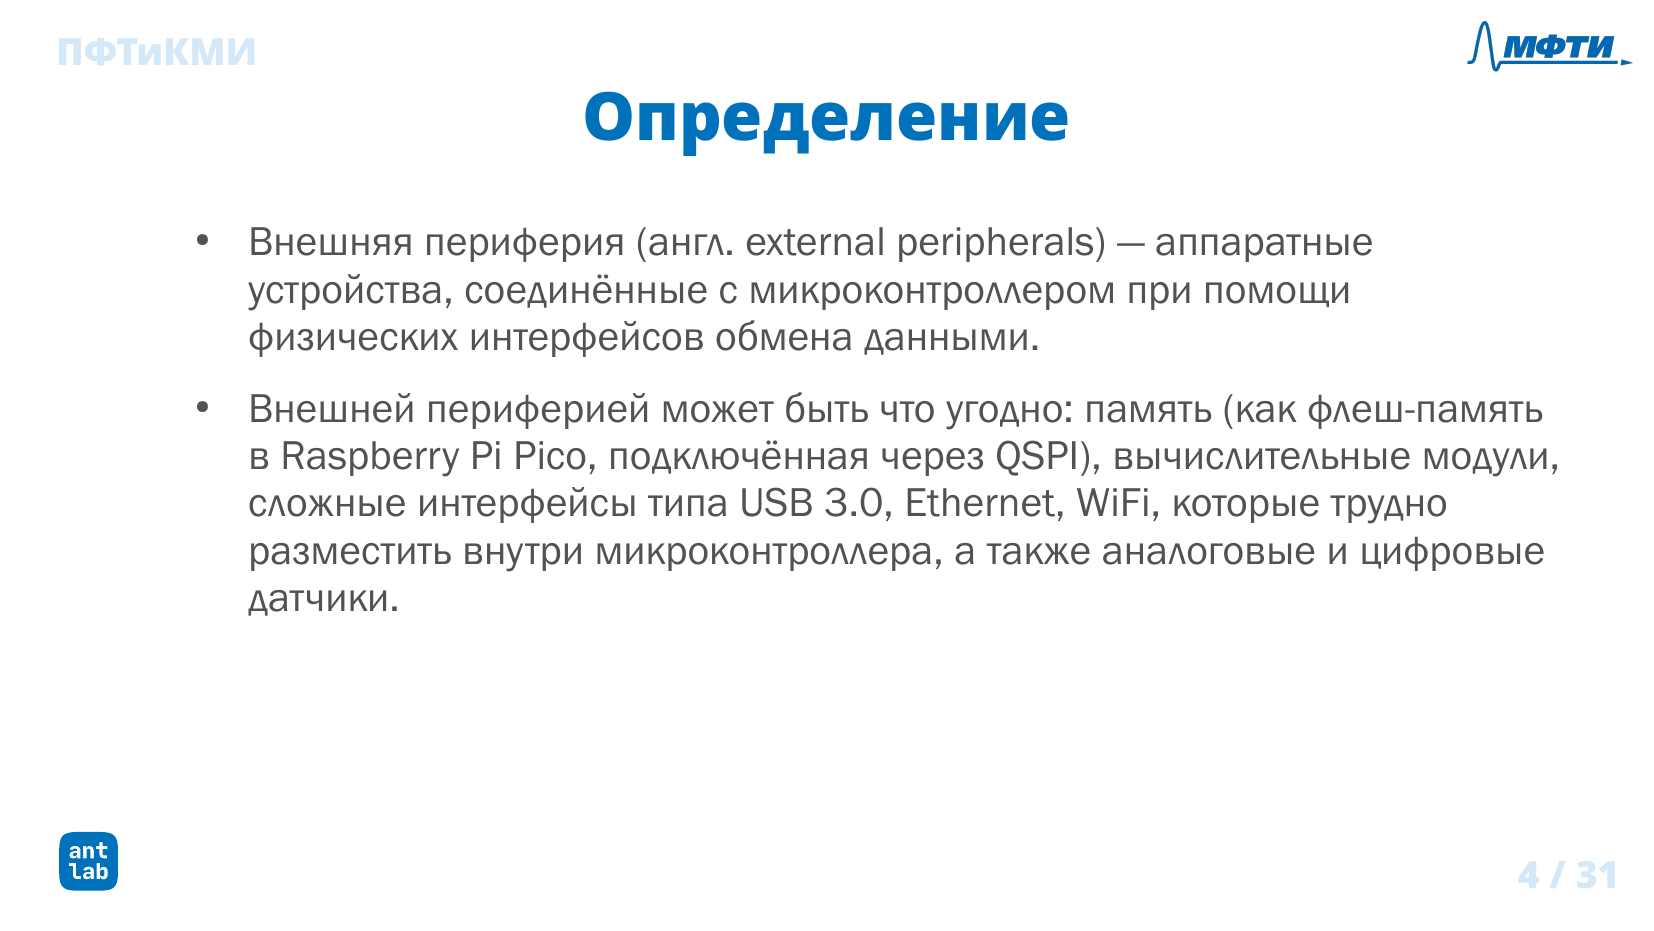

# Определение
Внешняя периферия (англ. external peripherals) — аппаратные устройства, соединённые с микроконтроллером при помощи физических интерфейсов обмена данными.
Внешней периферией может быть что угодно: память (как флеш-память в Raspberry Pi Pico, подключённая через QSPI), вычислительные модули, сложные интерфейсы типа USB 3.0, Ethernet, WiFi, которые трудно разместить внутри микроконтроллера, а также аналоговые и цифровые датчики.